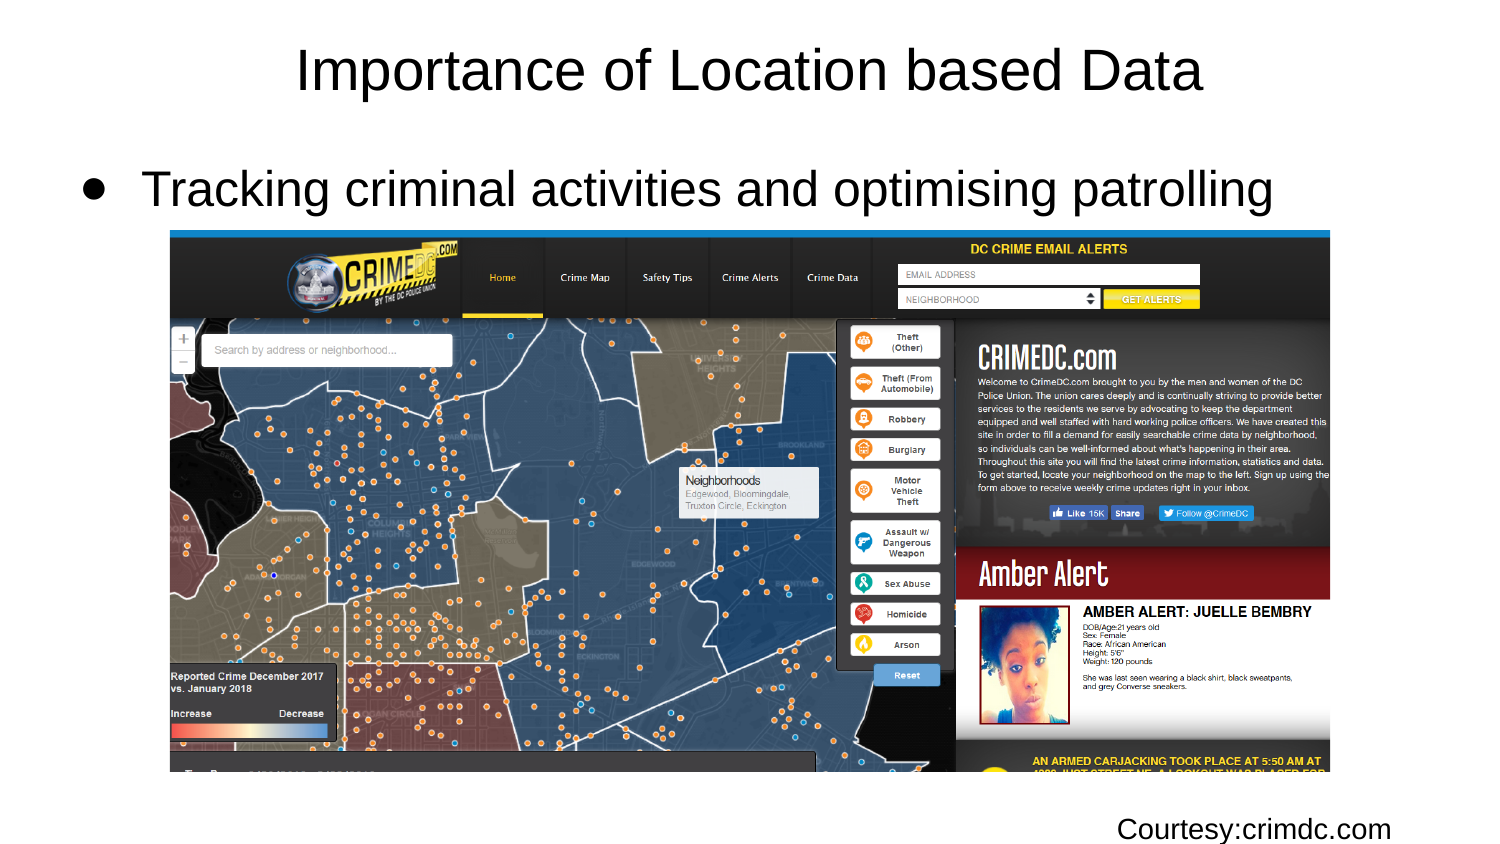

# Importance of Location based Data
Tracking criminal activities and optimising patrolling
Courtesy:crimdc.com